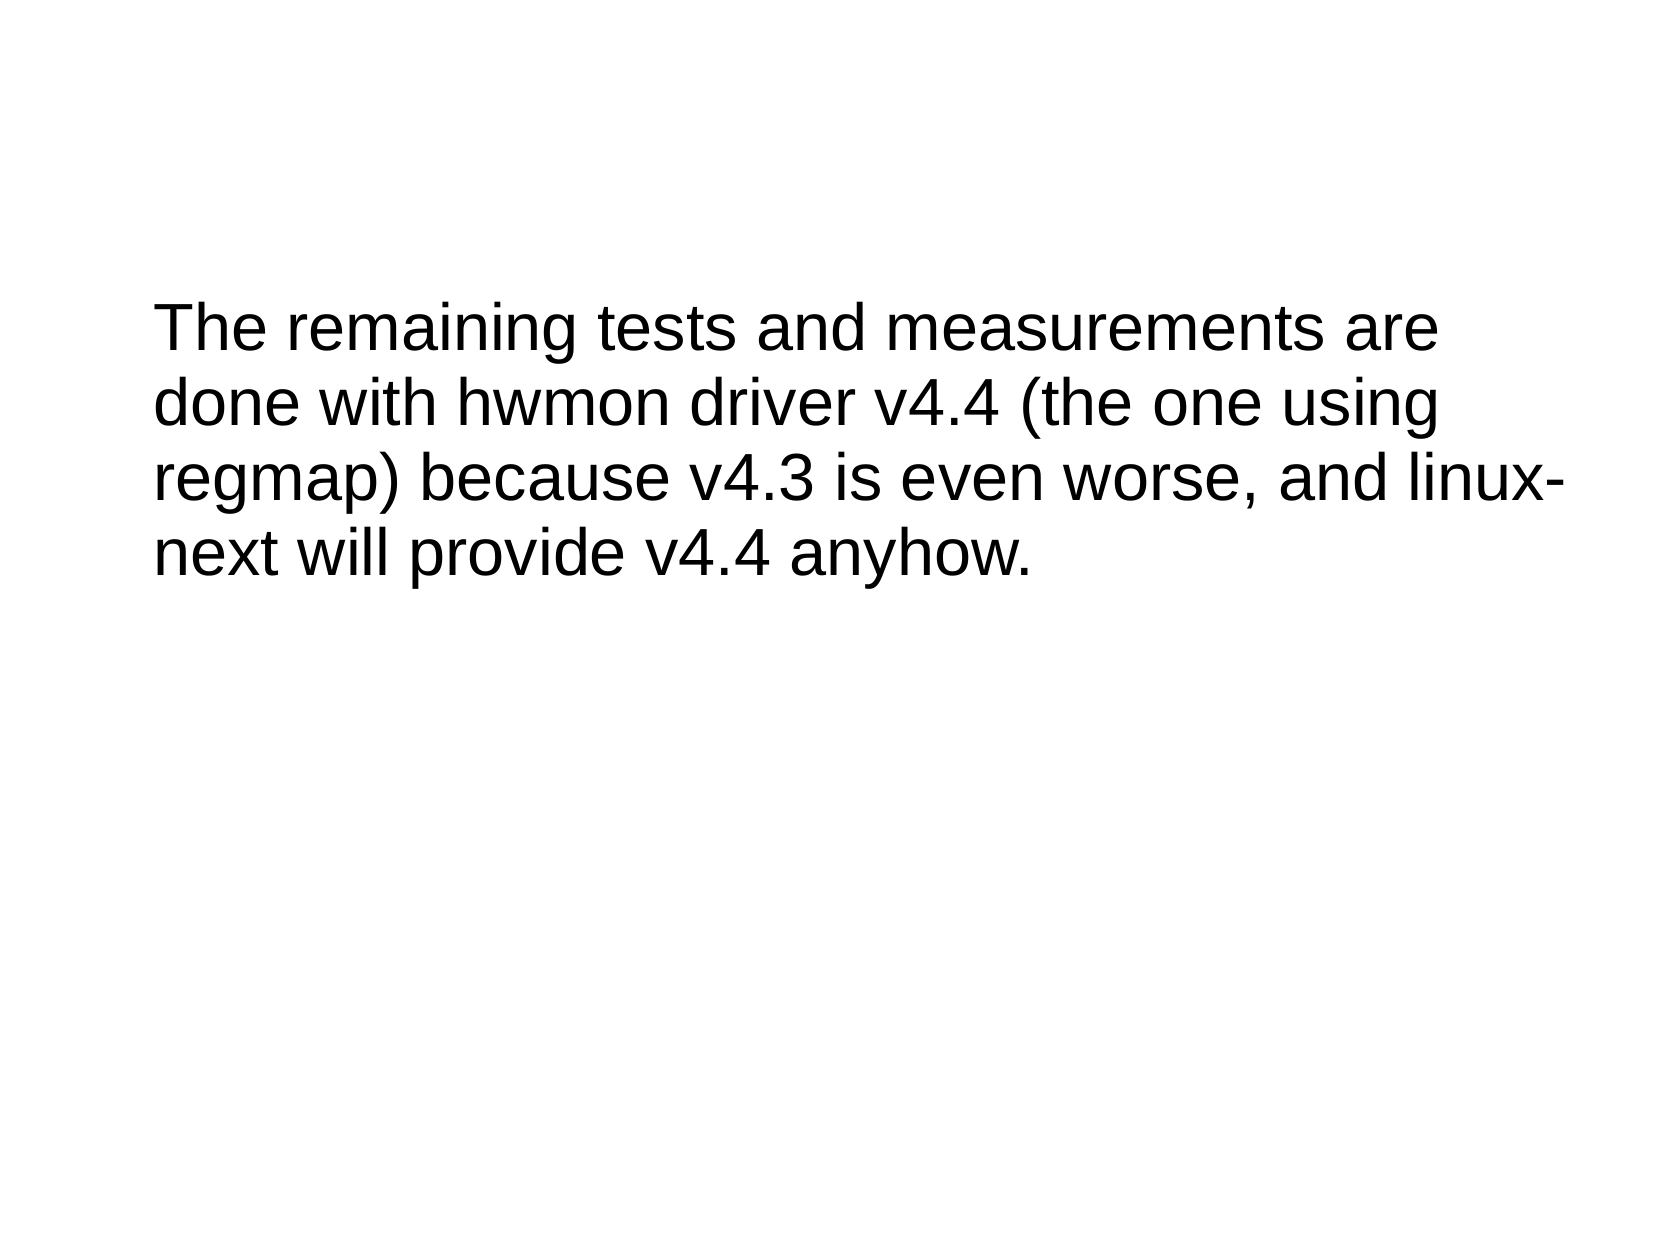

# The remaining tests and measurements are done with hwmon driver v4.4 (the one using regmap) because v4.3 is even worse, and linux-next will provide v4.4 anyhow.